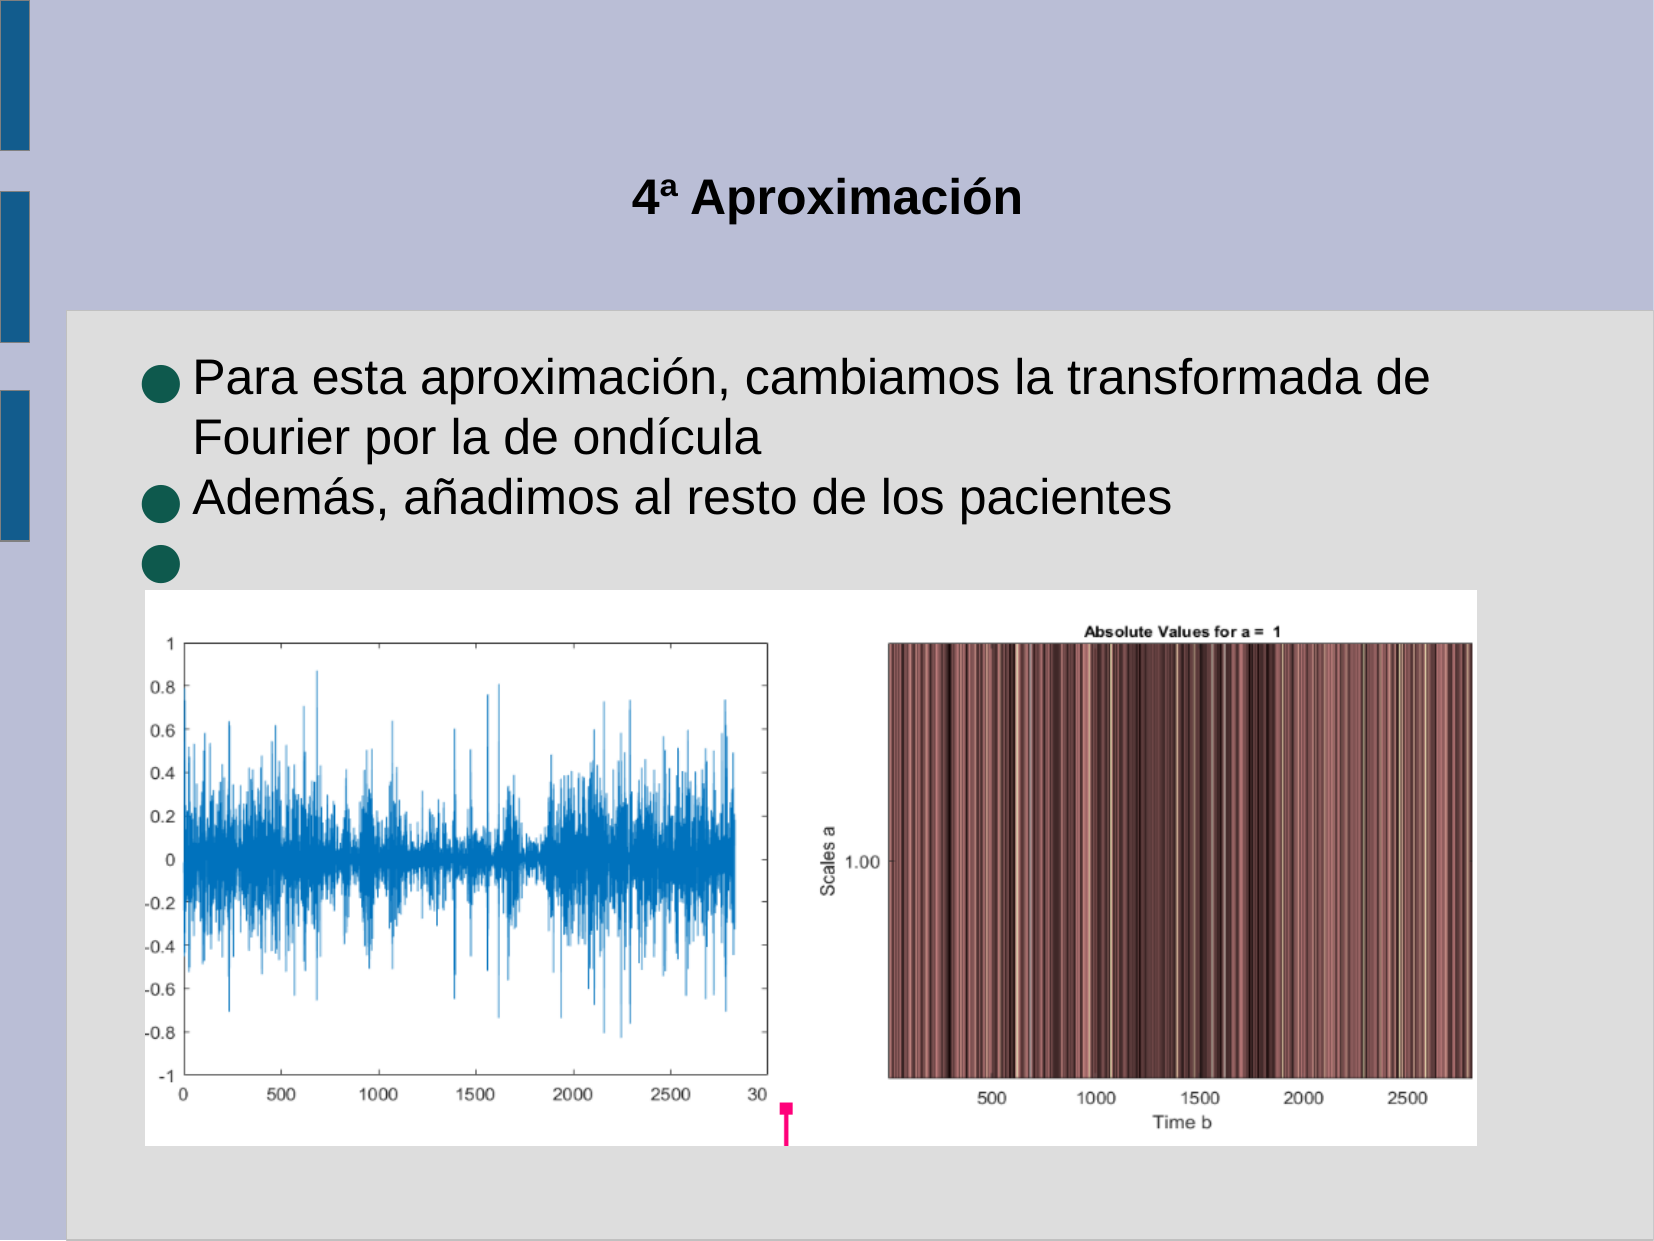

4ª Aproximación
Para esta aproximación, cambiamos la transformada de Fourier por la de ondícula
Además, añadimos al resto de los pacientes